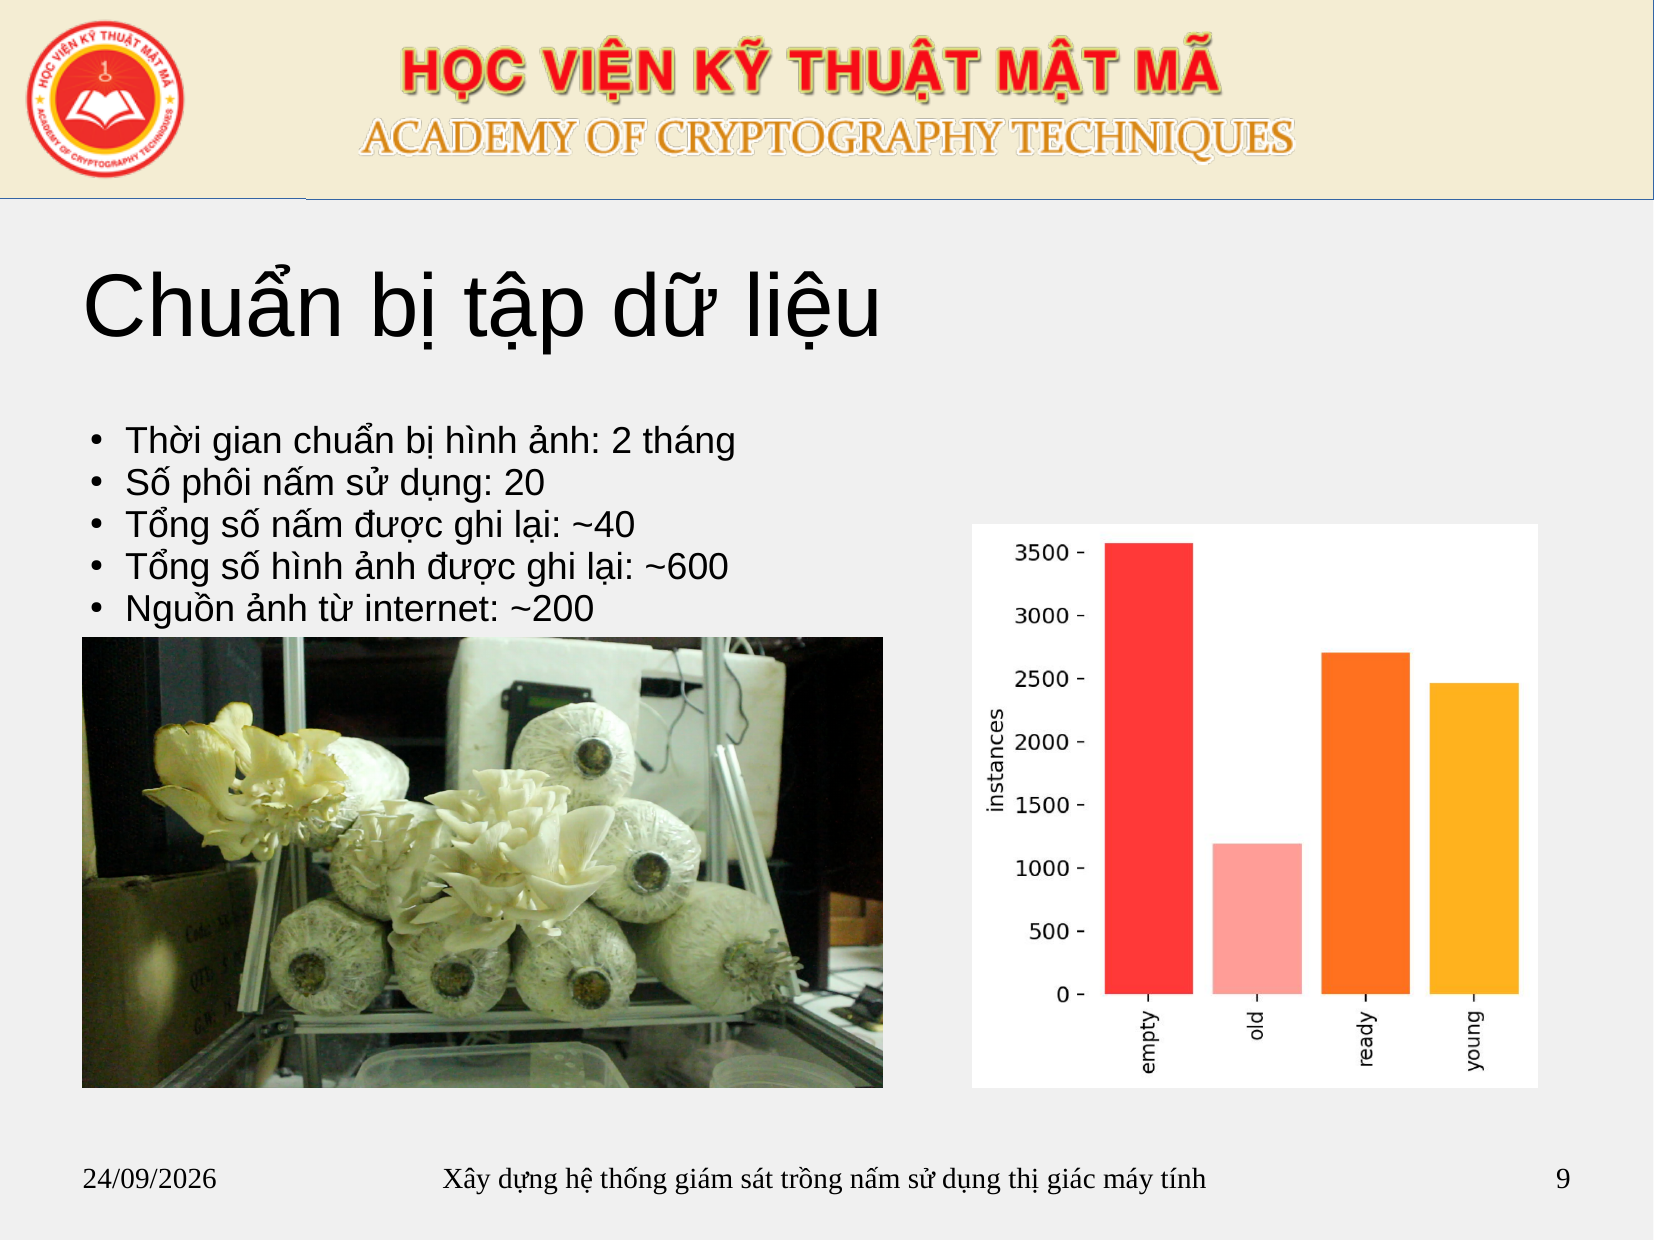

# Chuẩn bị tập dữ liệu
Thời gian chuẩn bị hình ảnh: 2 tháng
Số phôi nấm sử dụng: 20
Tổng số nấm được ghi lại: ~40
Tổng số hình ảnh được ghi lại: ~600
Nguồn ảnh từ internet: ~200
Xây dựng hệ thống giám sát trồng nấm sử dụng thị giác máy tính
9